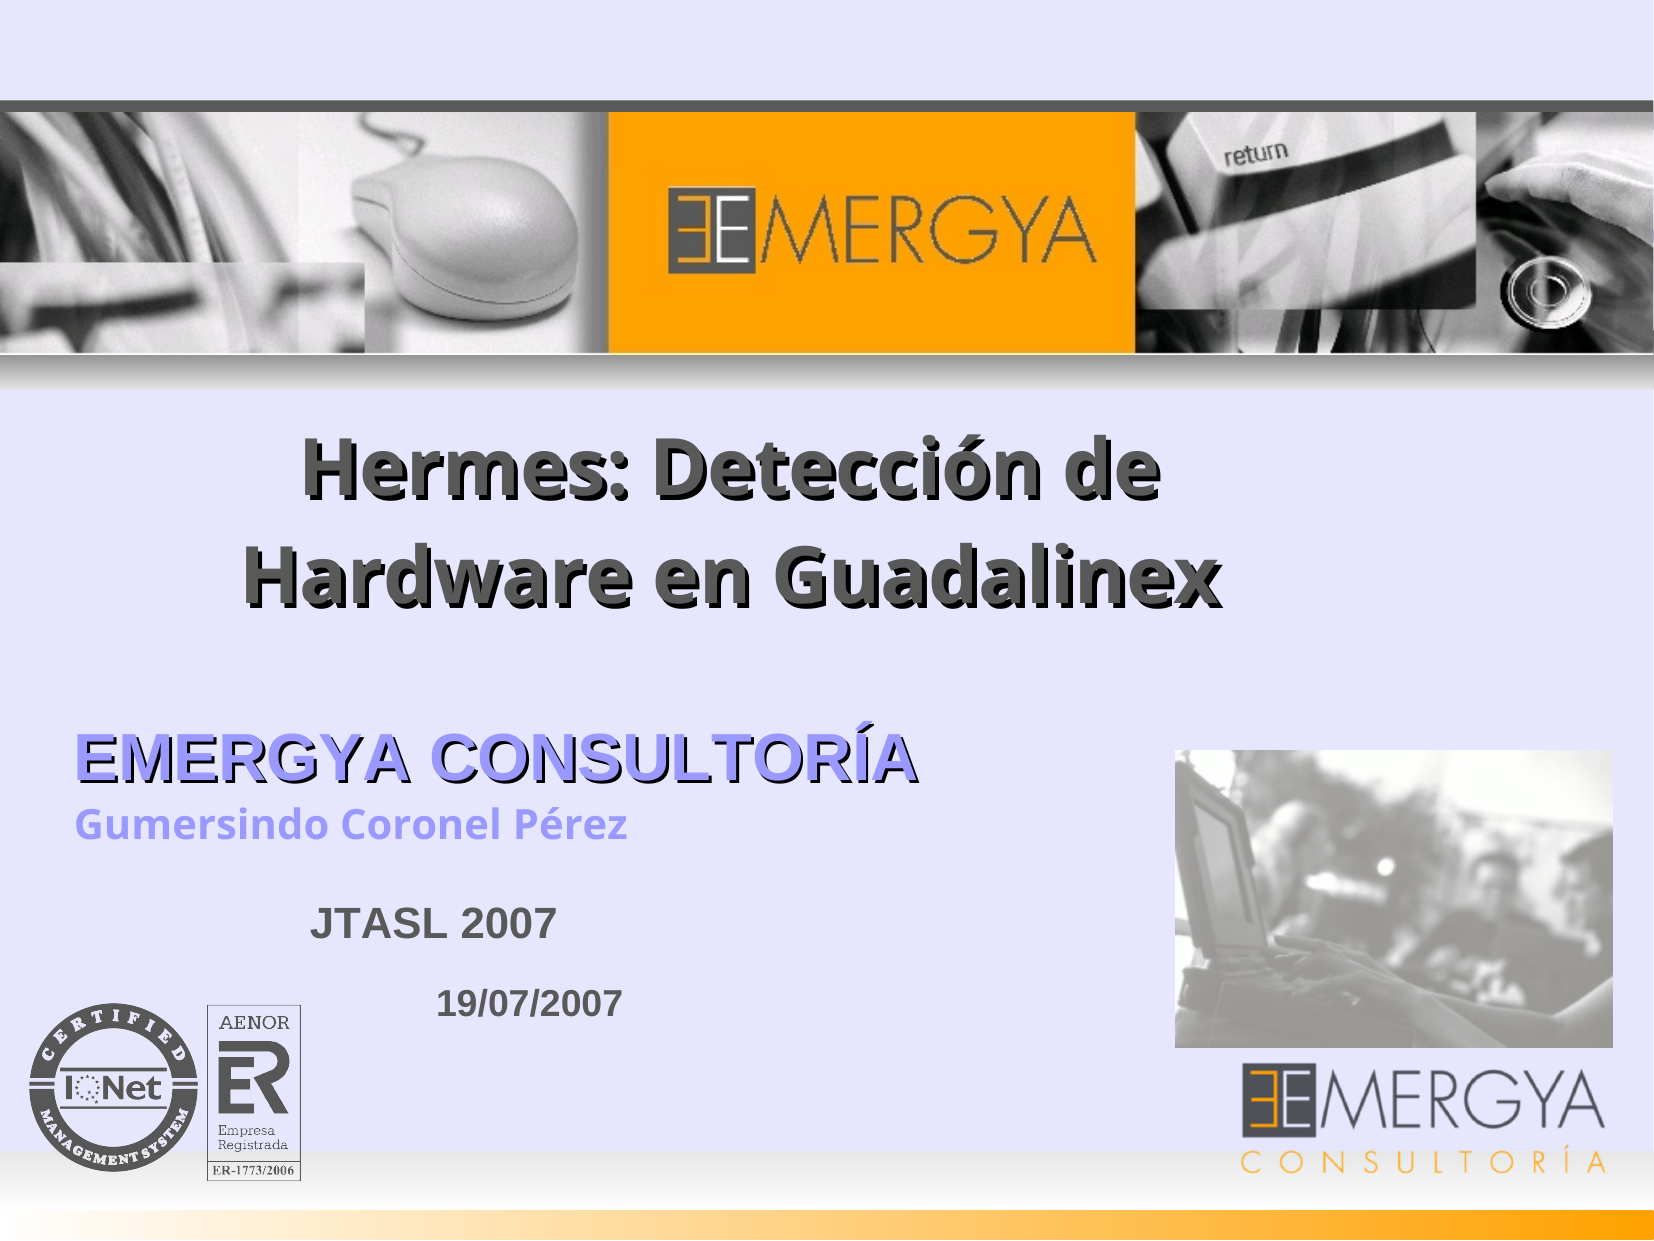

Hermes: Detección de Hardware en Guadalinex
EMERGYA CONSULTORÍA
Gumersindo Coronel Pérez
JTASL 2007
19/07/2007